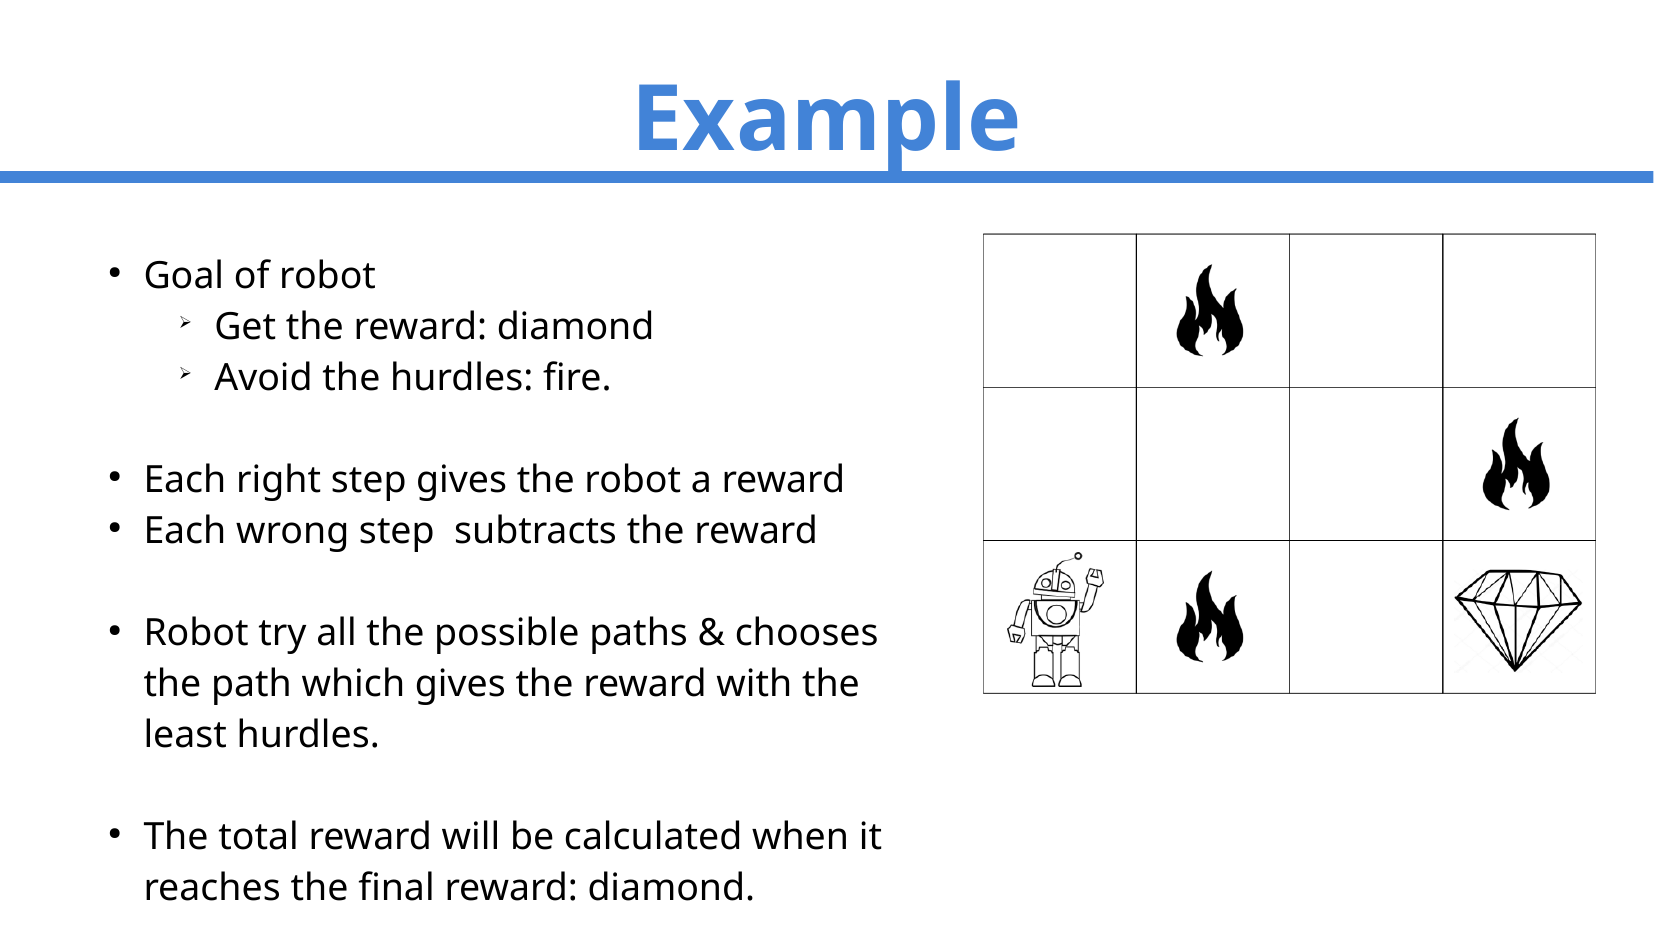

# Example
Goal of robot
Get the reward: diamond
Avoid the hurdles: fire.
Each right step gives the robot a reward
Each wrong step subtracts the reward
Robot try all the possible paths & chooses the path which gives the reward with the least hurdles.
The total reward will be calculated when it reaches the final reward: diamond.